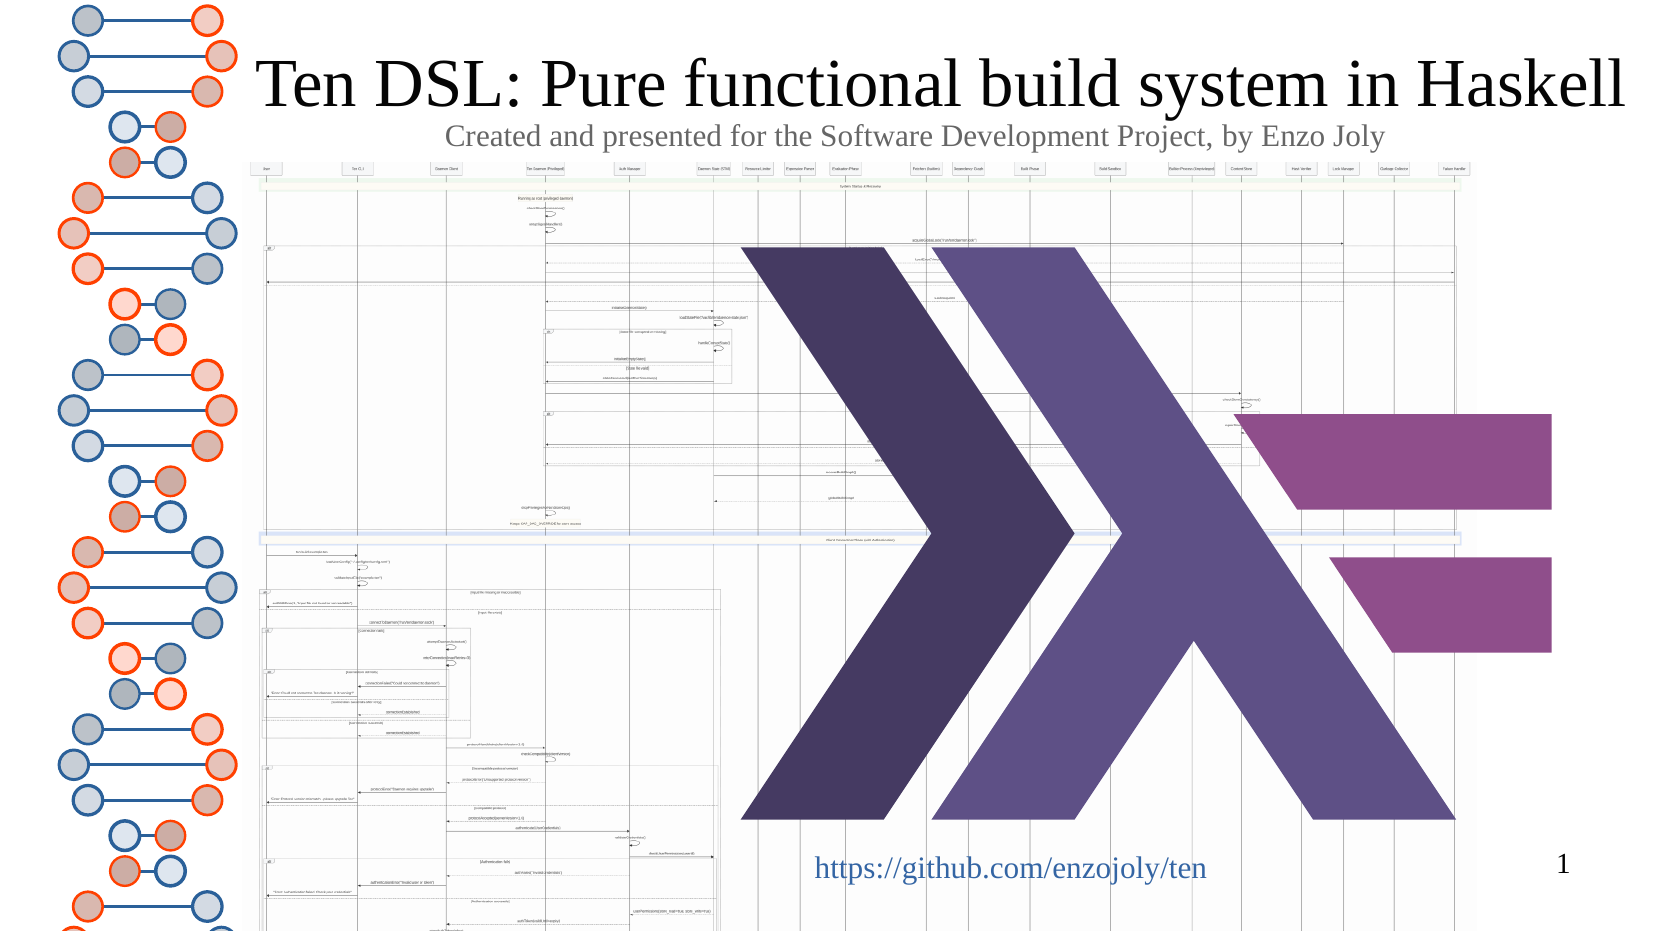

# Ten DSL: Pure functional build system in Haskell
Created and presented for the Software Development Project, by Enzo Joly
https://github.com/enzojoly/ten
1